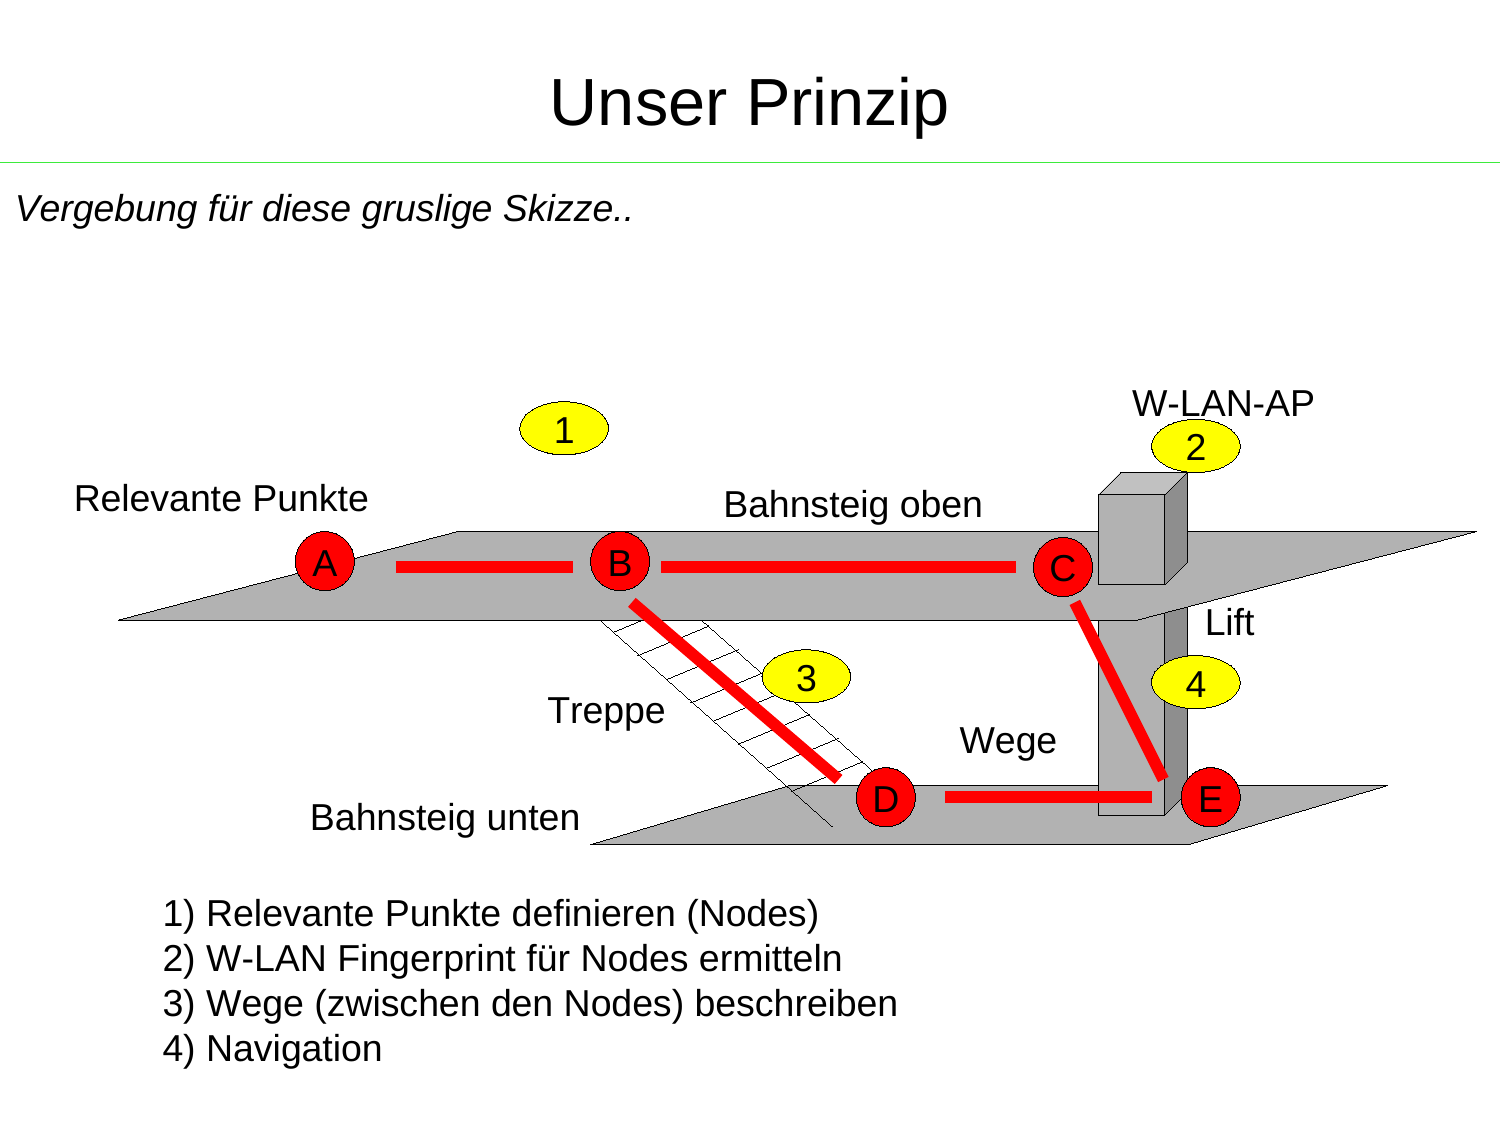

# Unser Prinzip
Vergebung für diese gruslige Skizze..
W-LAN-AP
1
2
3
4
Relevante Punkte
Bahnsteig oben
A
B
C
D
E
Wege
Lift
Treppe
Bahnsteig unten
1) Relevante Punkte definieren (Nodes)
2) W-LAN Fingerprint für Nodes ermitteln
3) Wege (zwischen den Nodes) beschreiben
4) Navigation